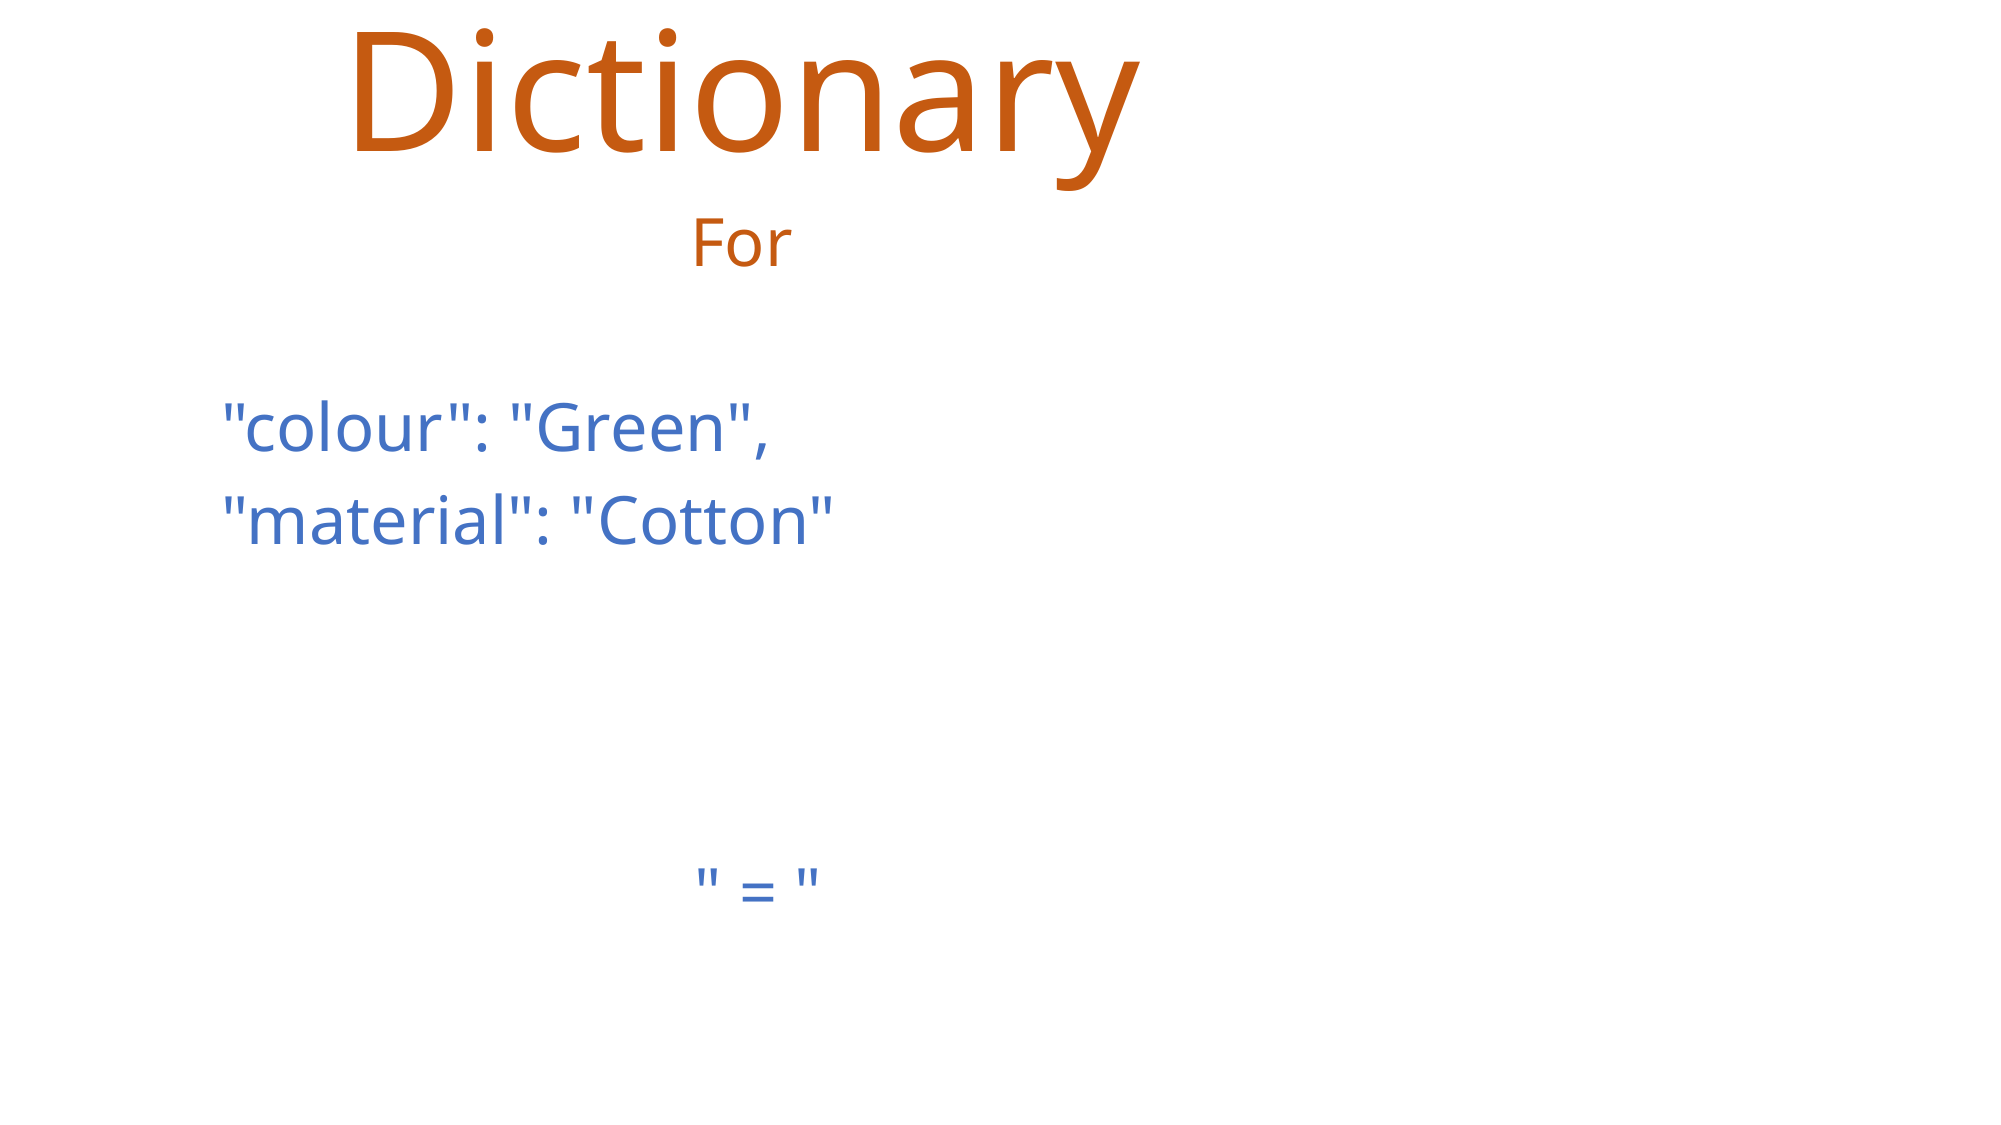

# Dictionary
For
shirt = {
 "colour": "Green",
 "material": "Cotton"
}
for key in shirt:
 print(str(key) + " = " + str(shirt[key]))